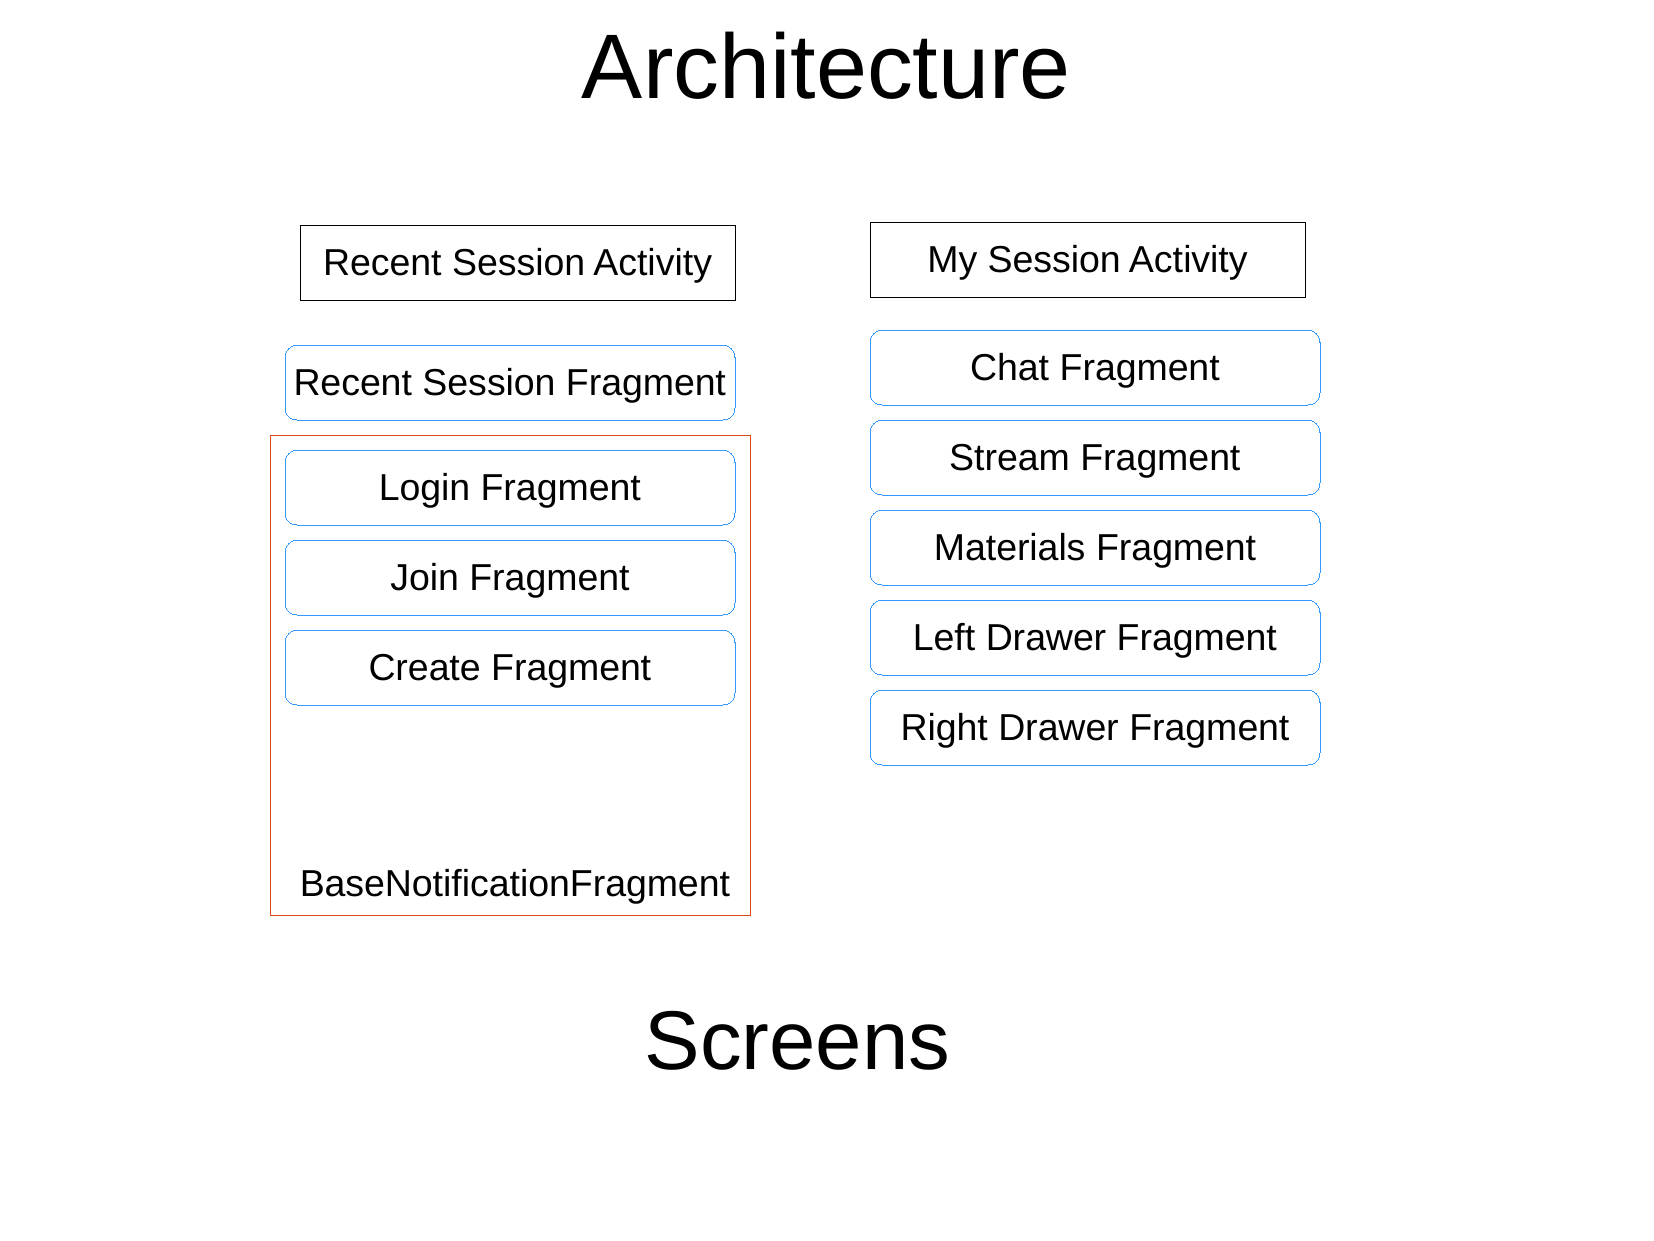

# Architecture
My Session Activity
Recent Session Activity
Chat Fragment
Recent Session Fragment
Stream Fragment
Login Fragment
Materials Fragment
Join Fragment
Left Drawer Fragment
Create Fragment
Right Drawer Fragment
BaseNotificationFragment
Screens